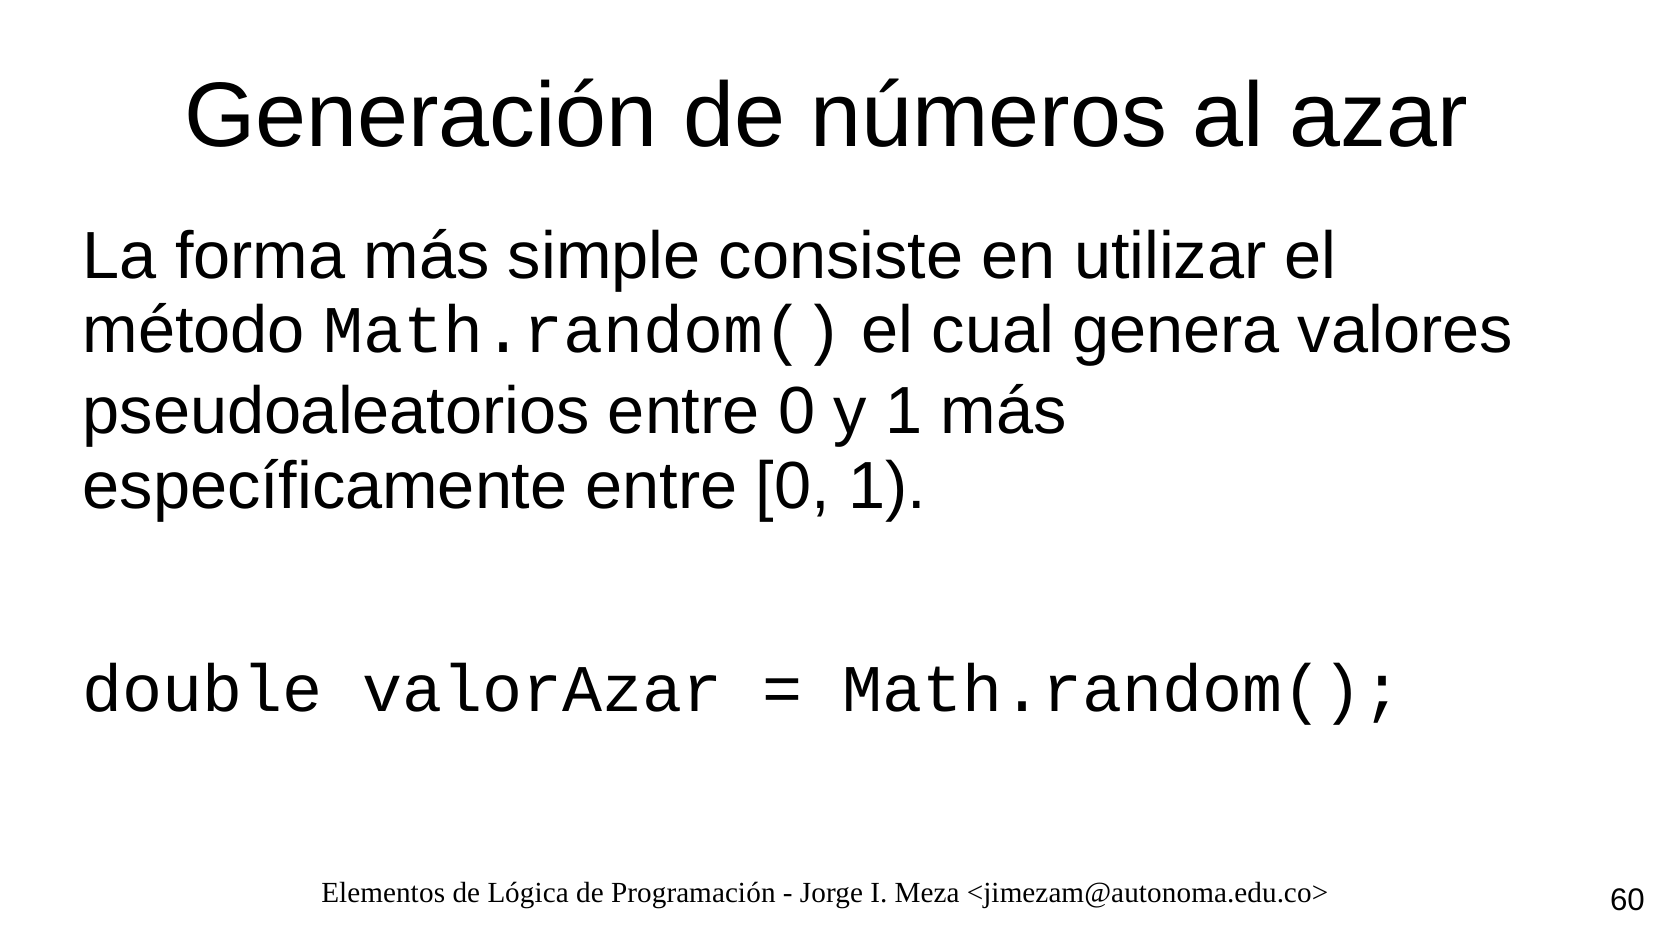

# Generación de números al azar
La forma más simple consiste en utilizar el método Math.random() el cual genera valores pseudoaleatorios entre 0 y 1 más específicamente entre [0, 1).
double valorAzar = Math.random();
Elementos de Lógica de Programación - Jorge I. Meza <jimezam@autonoma.edu.co>